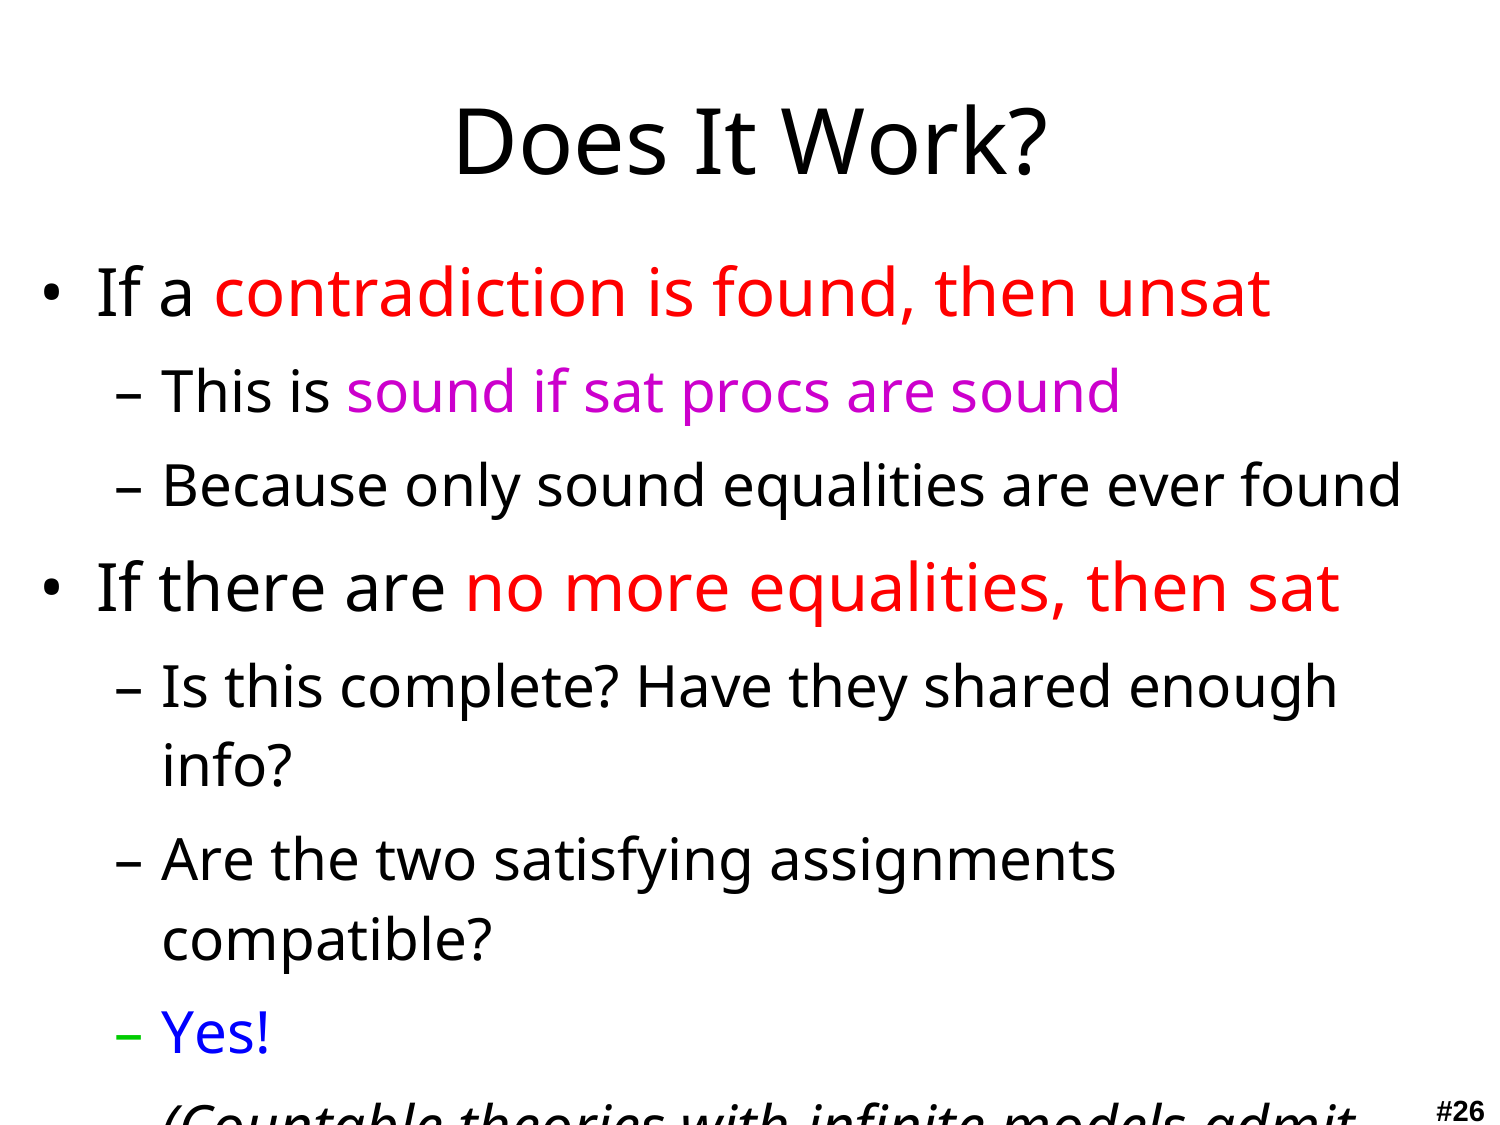

# Does It Work?
If a contradiction is found, then unsat
This is sound if sat procs are sound
Because only sound equalities are ever found
If there are no more equalities, then sat
Is this complete? Have they shared enough info?
Are the two satisfying assignments compatible?
Yes!
(Countable theories with infinite models admit isomorphic models, convex theories have necessary interpretations, etc.)
26